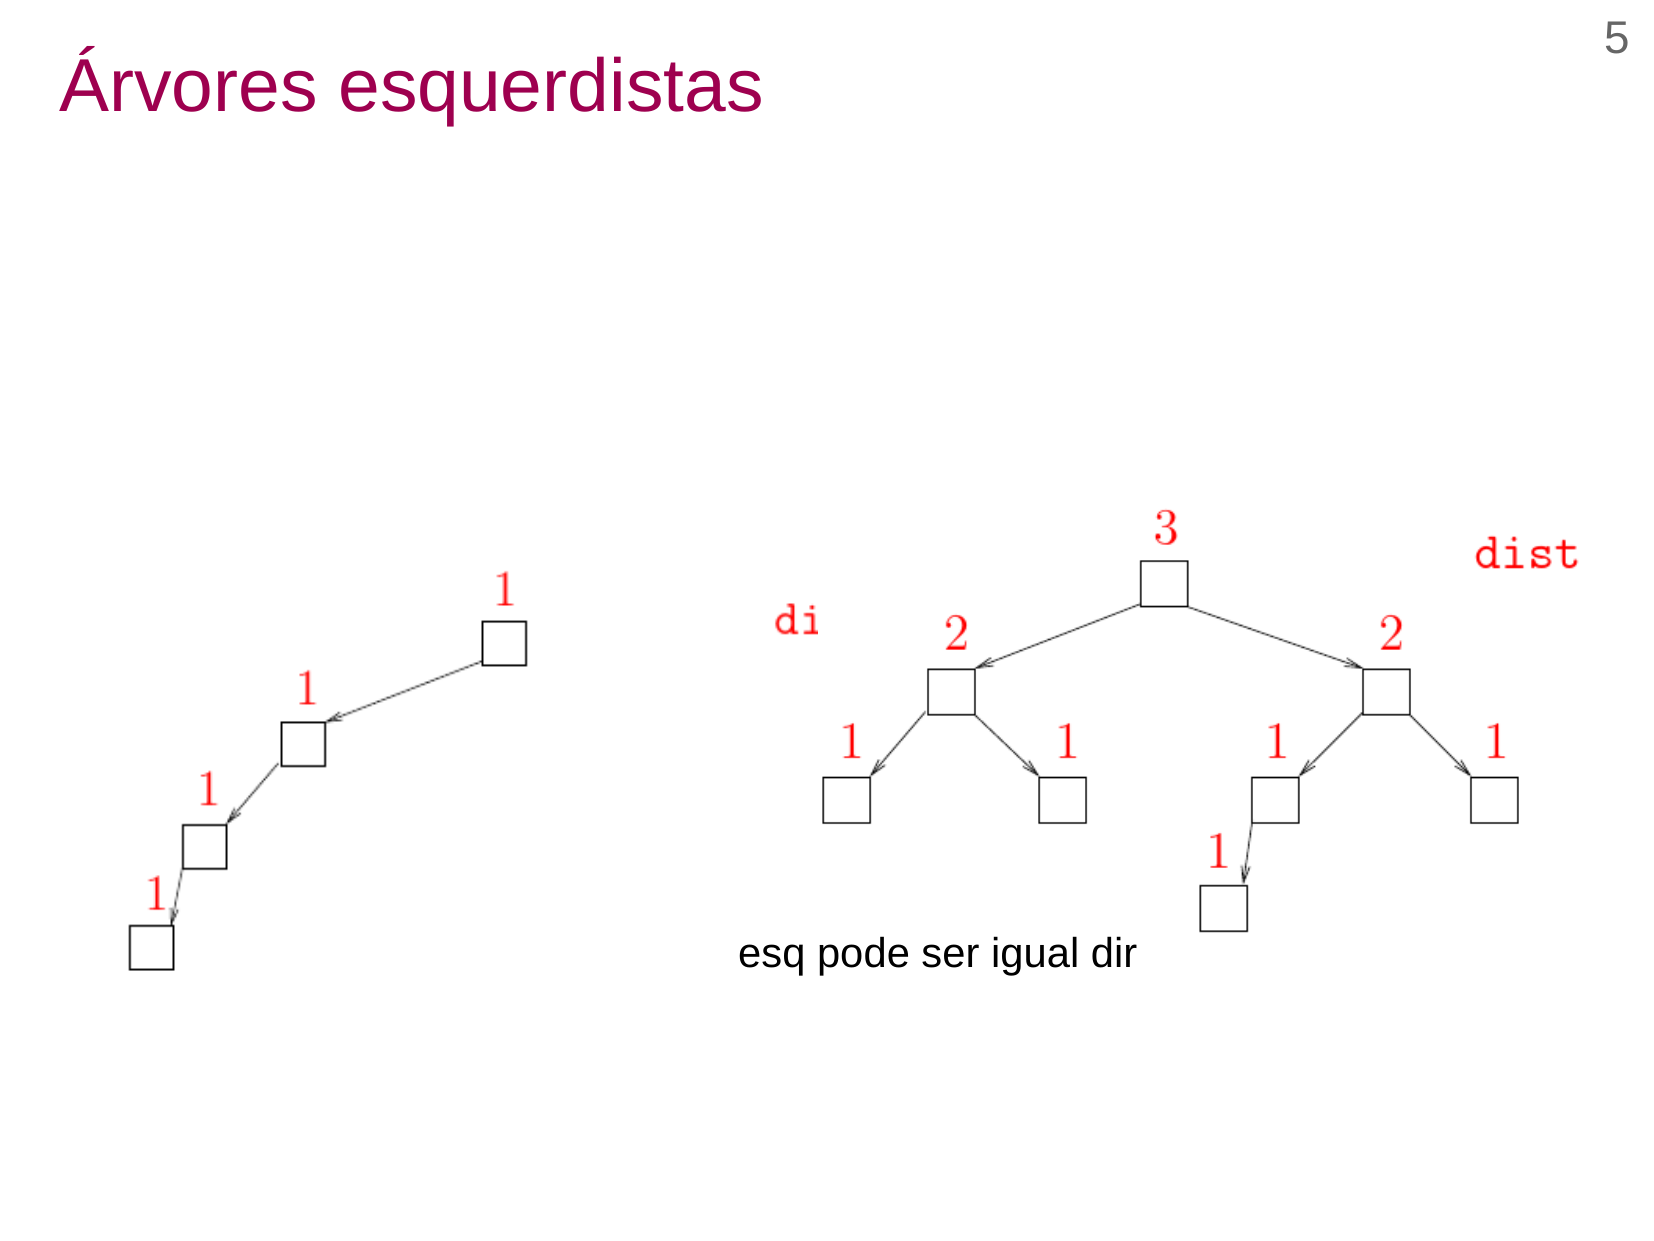

5
# Árvores esquerdistas
esq pode ser igual dir